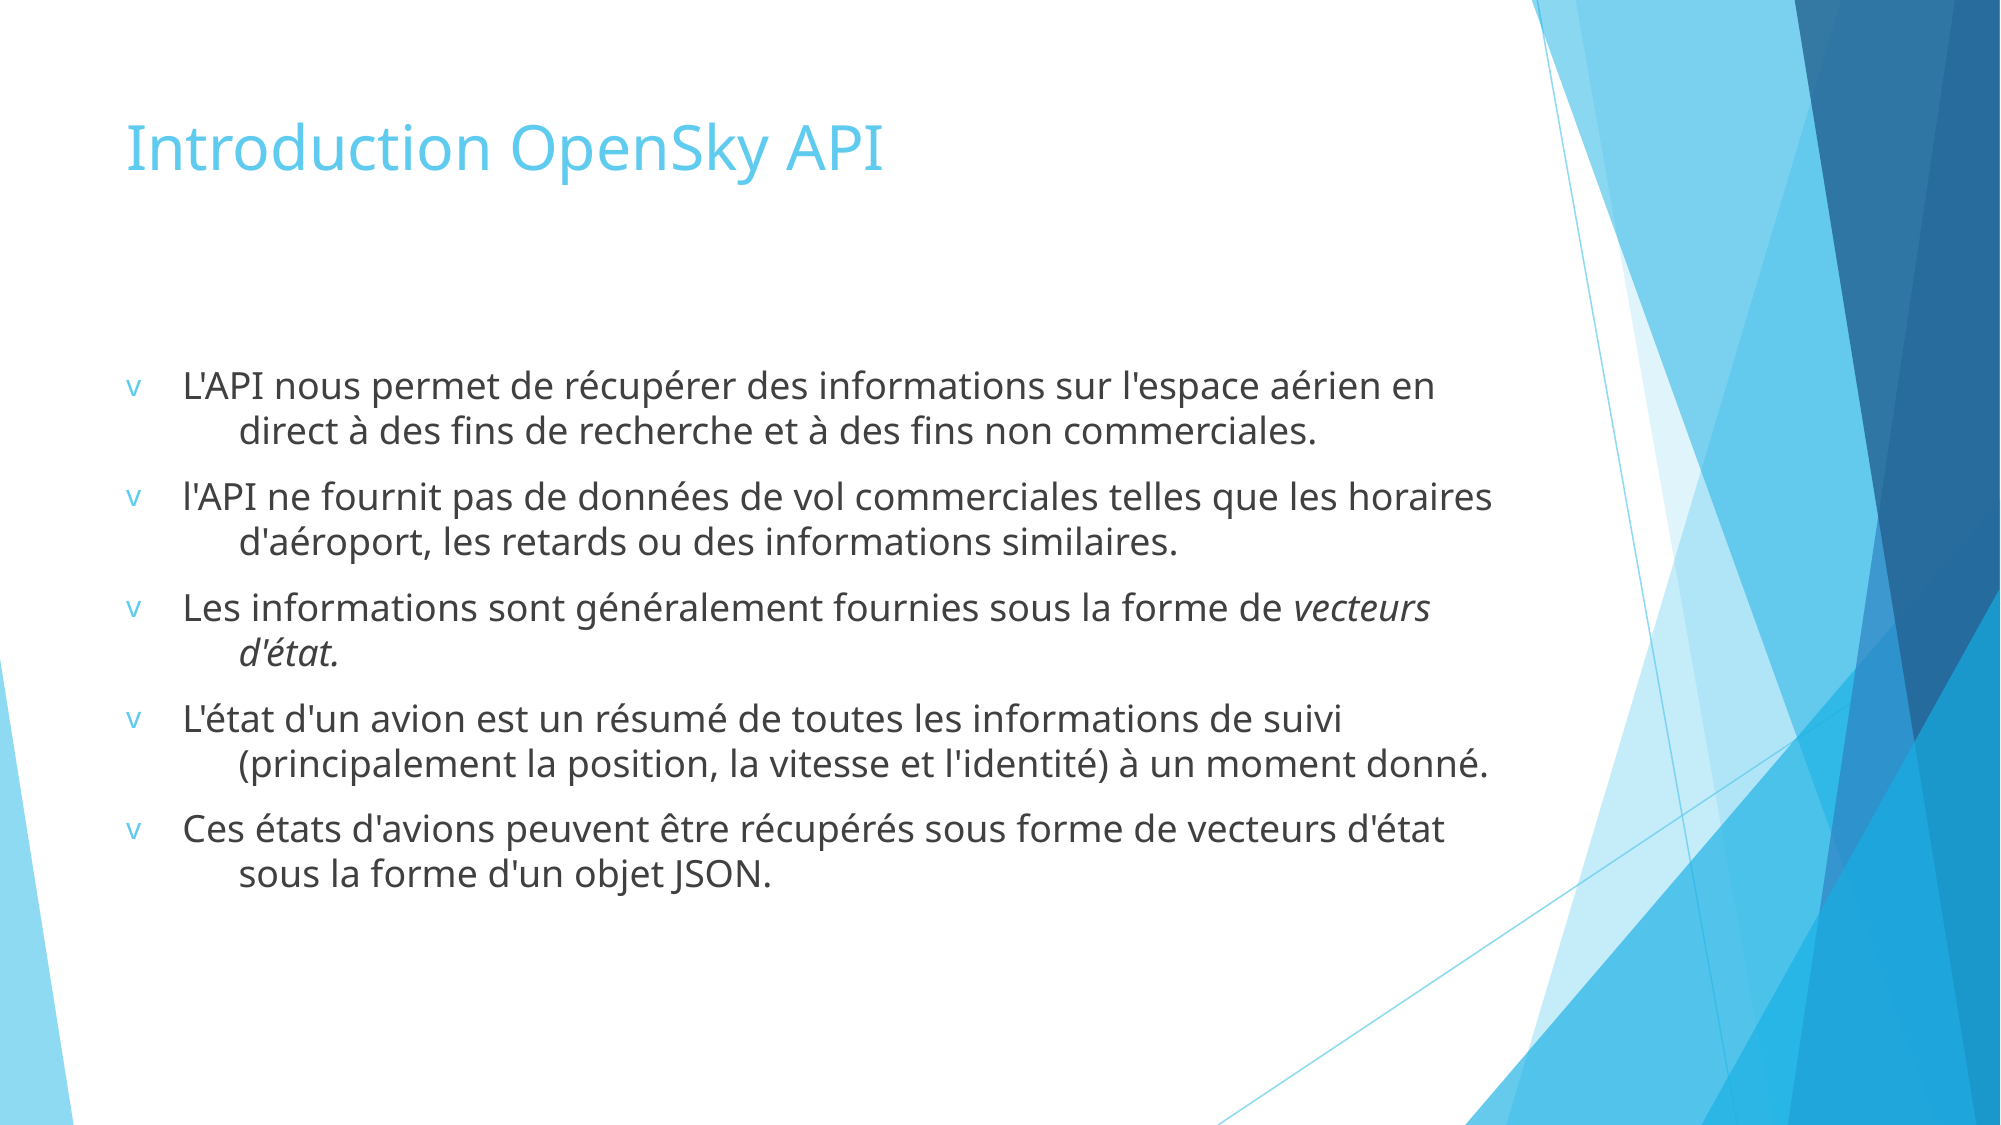

# Introduction OpenSky API
L'API nous permet de récupérer des informations sur l'espace aérien en direct à des fins de recherche et à des fins non commerciales.
l'API ne fournit pas de données de vol commerciales telles que les horaires d'aéroport, les retards ou des informations similaires.
Les informations sont généralement fournies sous la forme de vecteurs d'état.
L'état d'un avion est un résumé de toutes les informations de suivi (principalement la position, la vitesse et l'identité) à un moment donné.
Ces états d'avions peuvent être récupérés sous forme de vecteurs d'état sous la forme d'un objet JSON.